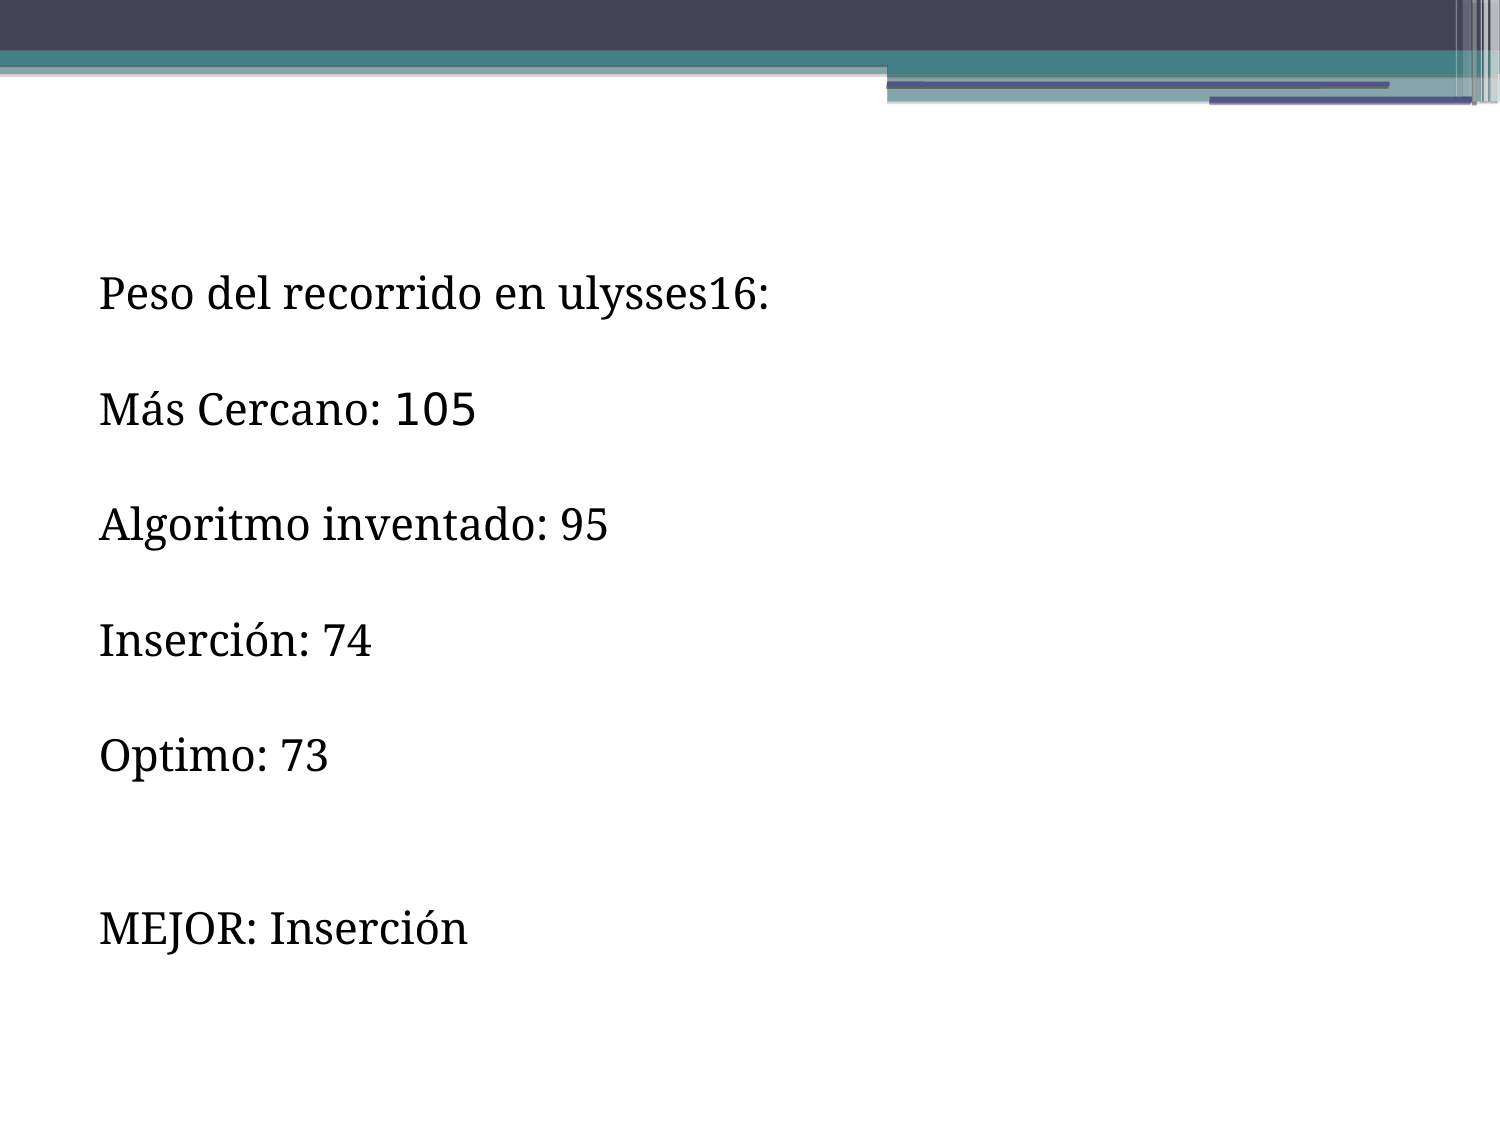

# Peso del recorrido en ulysses16:
Más Cercano: 105
Algoritmo inventado: 95
Inserción: 74
Optimo: 73
MEJOR: Inserción